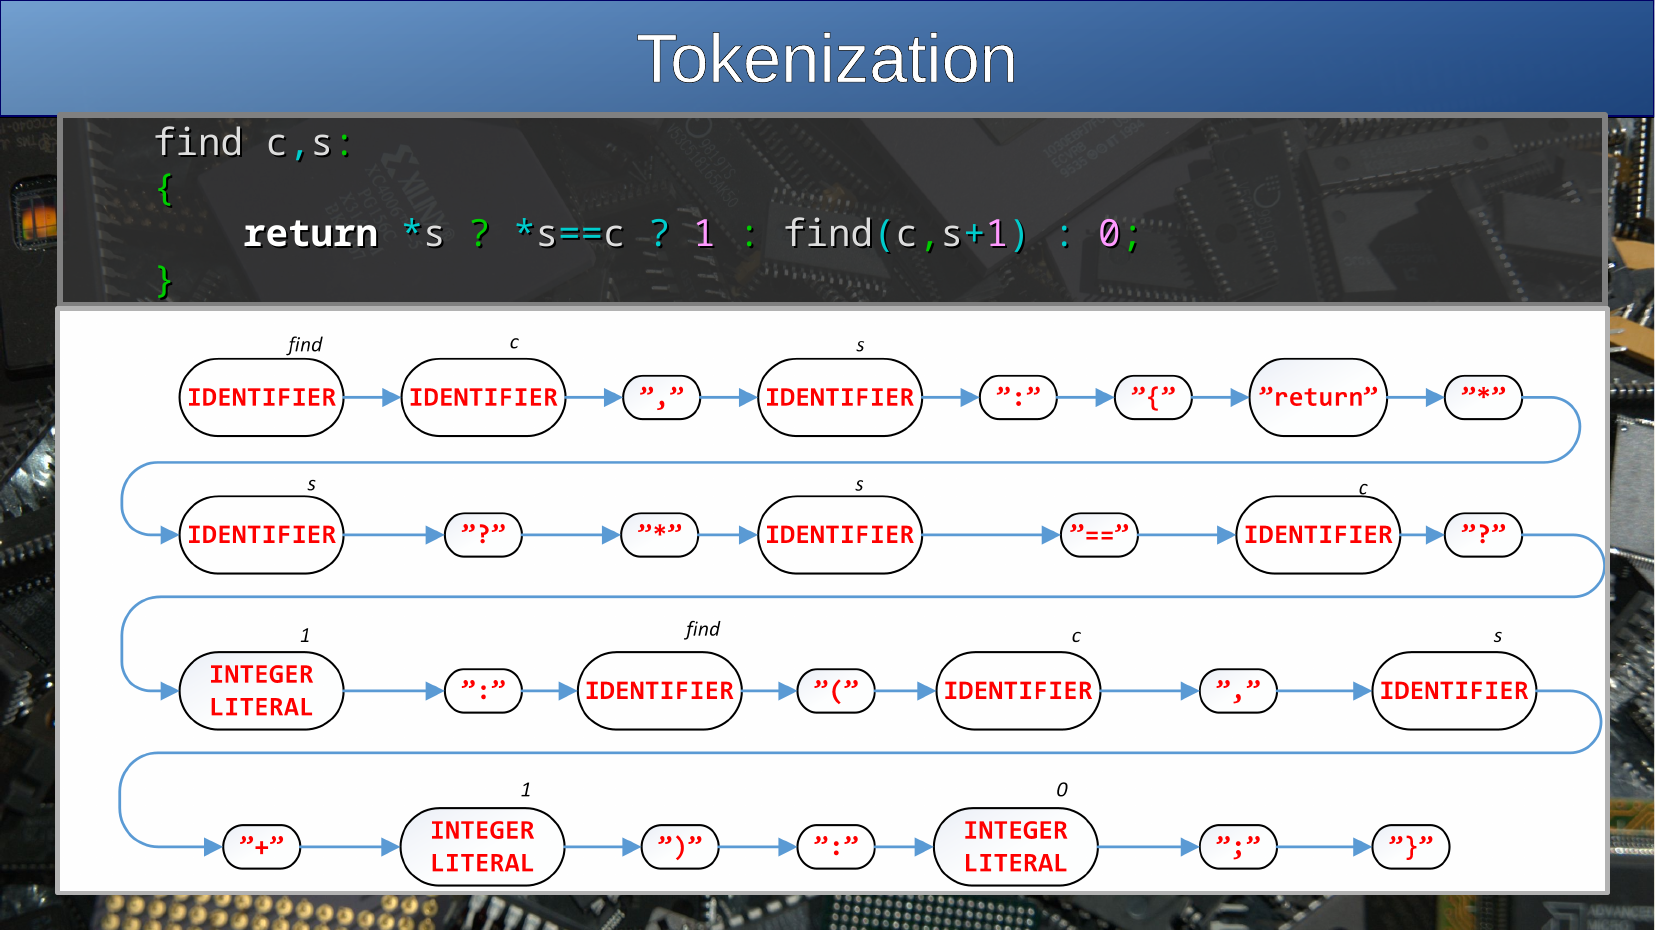

# Tokenization
 find c,s:
 {
 return *s ? *s==c ? 1 : find(c,s+1) : 0;
 }